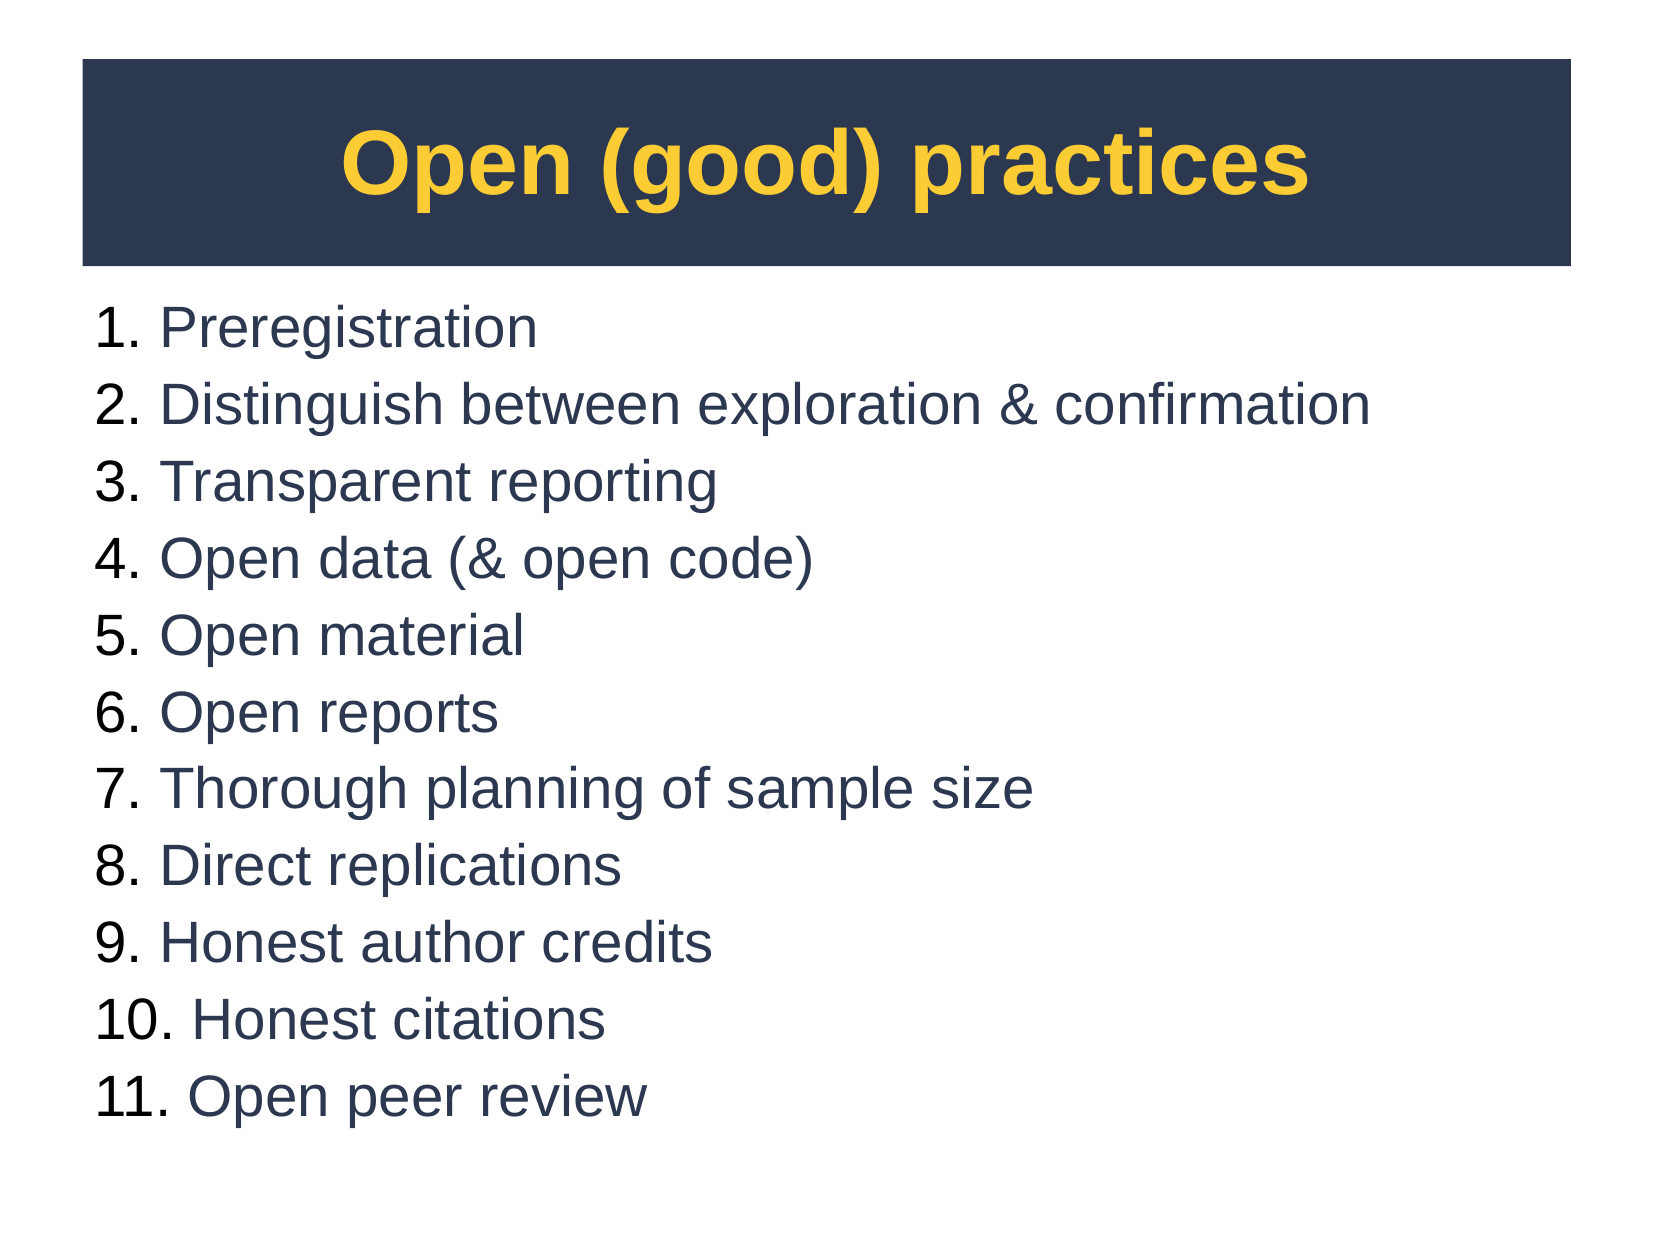

# Open (good) practices
 Preregistration
 Distinguish between exploration & confirmation
 Transparent reporting
 Open data (& open code)
 Open material
 Open reports
 Thorough planning of sample size
 Direct replications
 Honest author credits
 Honest citations
 Open peer review